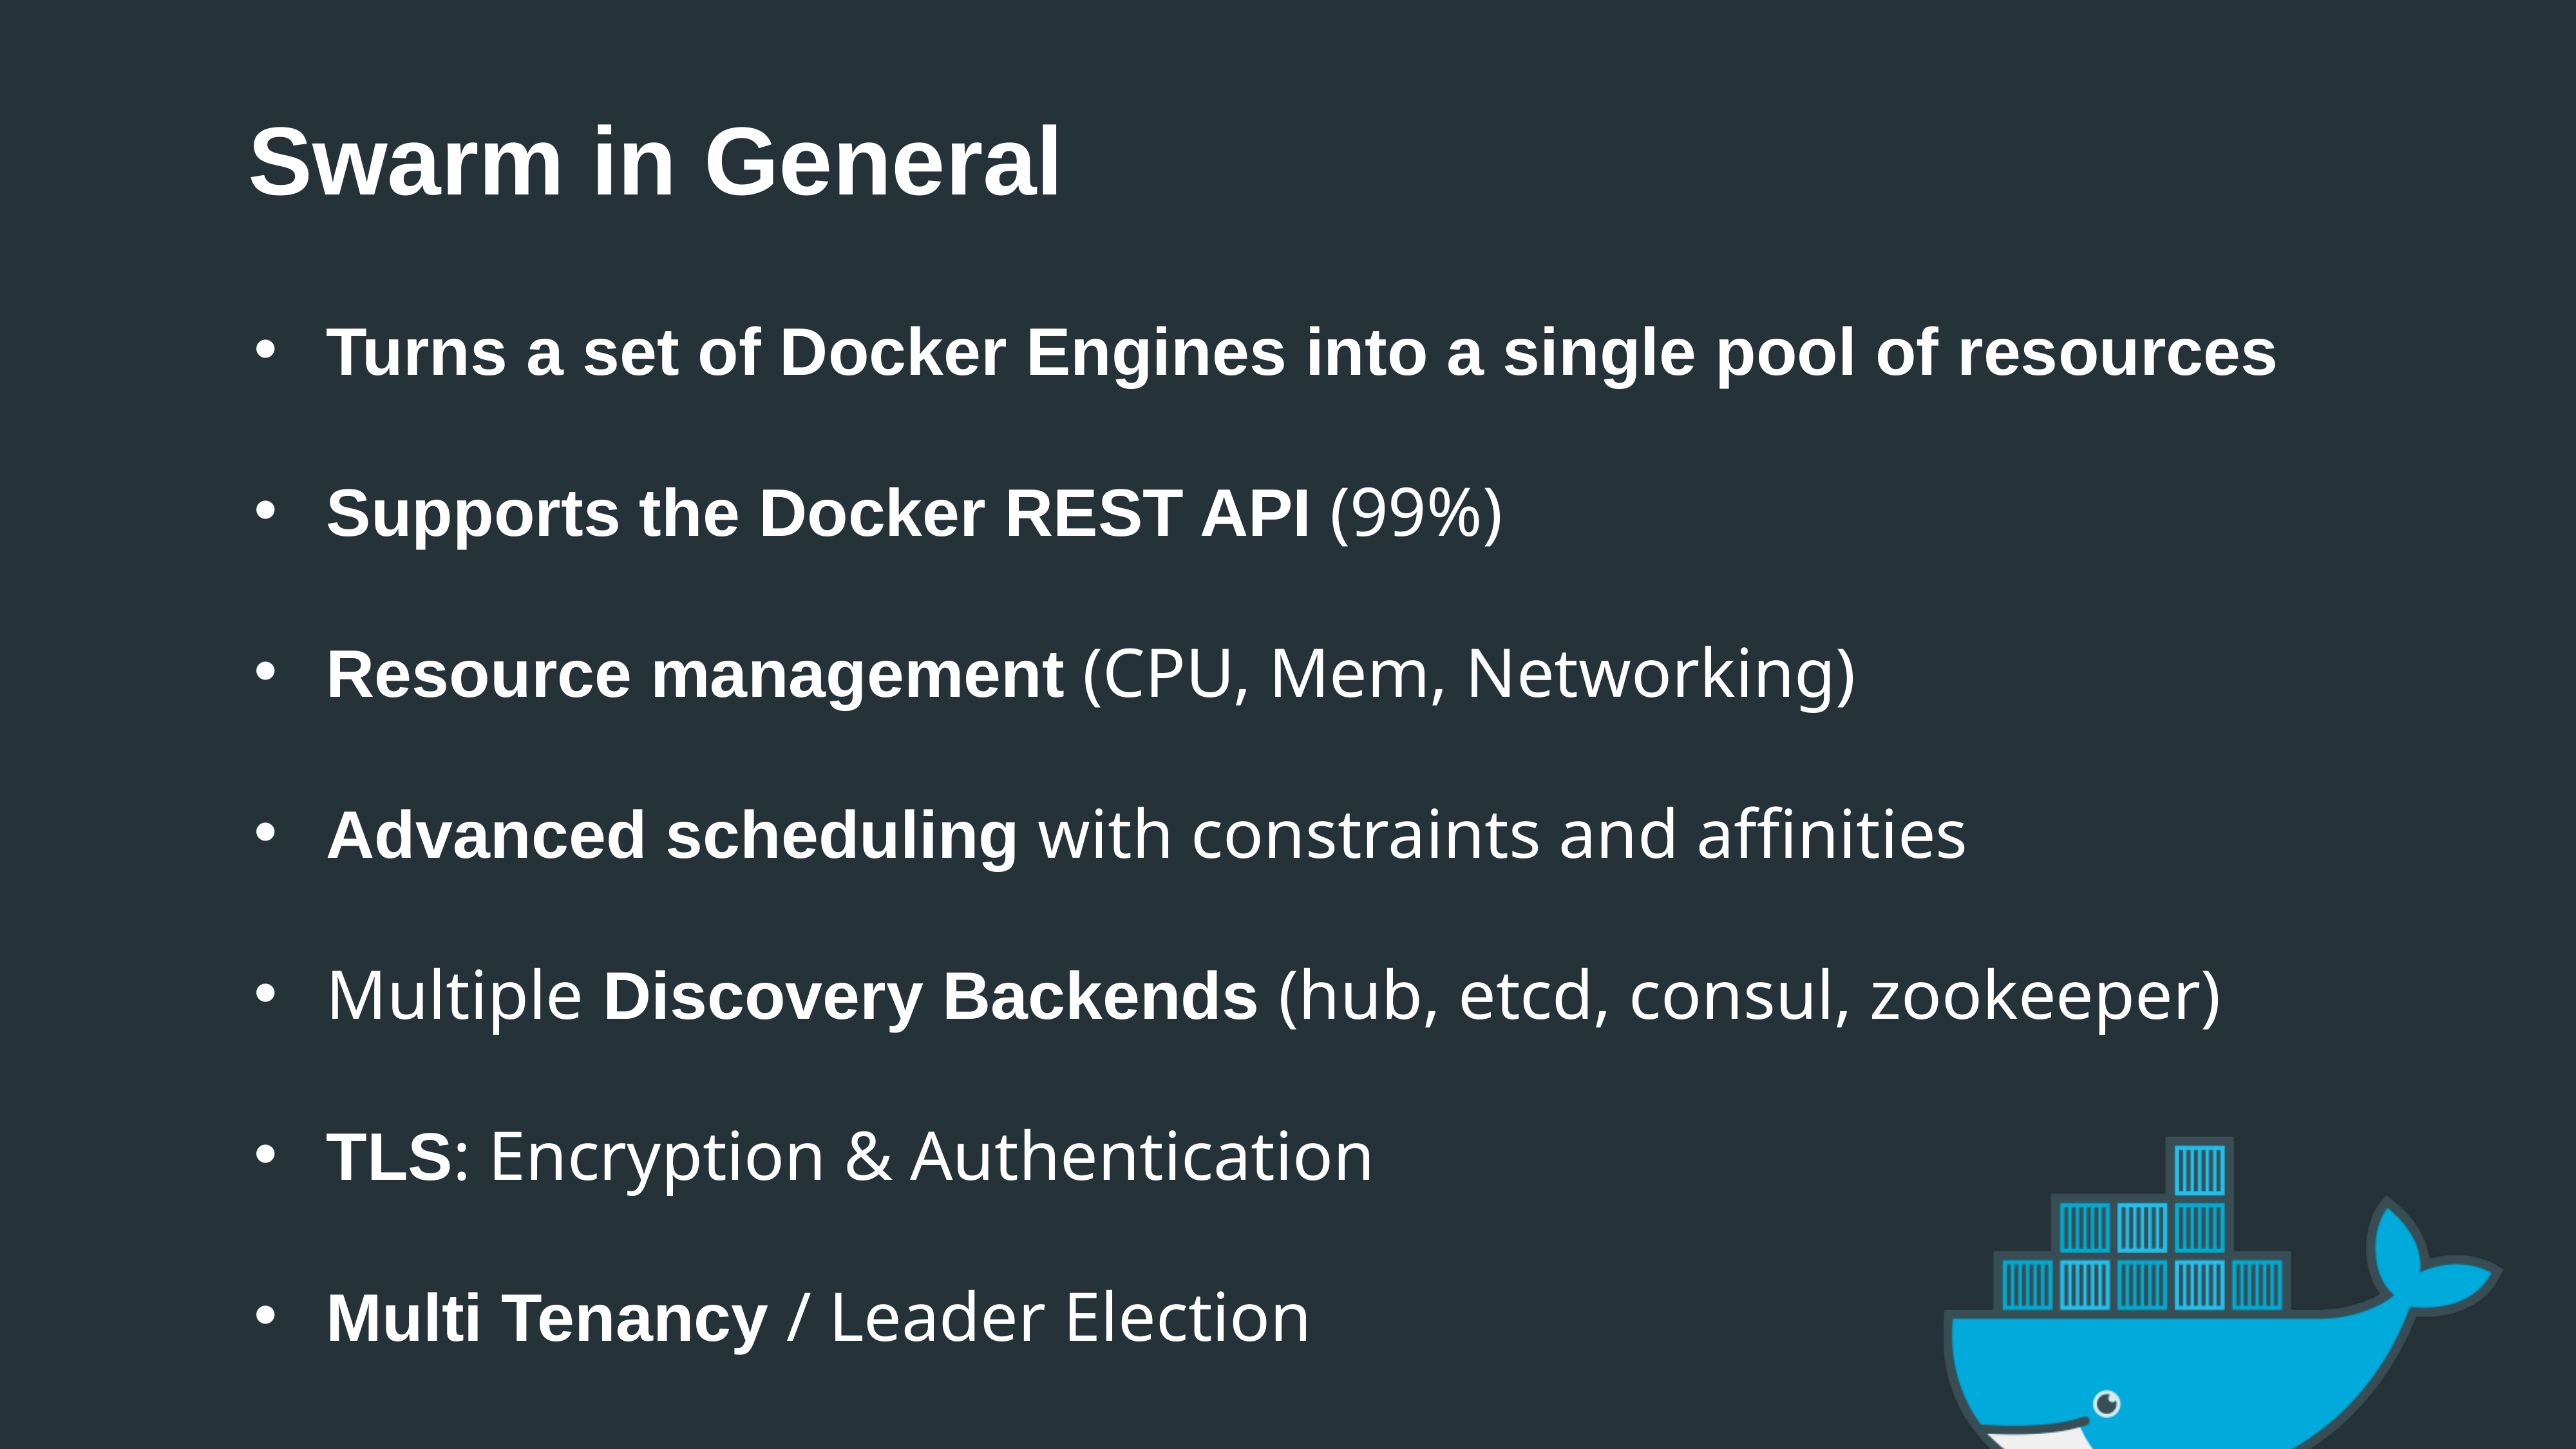

Swarm in General
Turns a set of Docker Engines into a single pool of resources
Supports the Docker REST API (99%)
Resource management (CPU, Mem, Networking)
Advanced scheduling with constraints and affinities
Multiple Discovery Backends (hub, etcd, consul, zookeeper)
TLS: Encryption & Authentication
Multi Tenancy / Leader Election